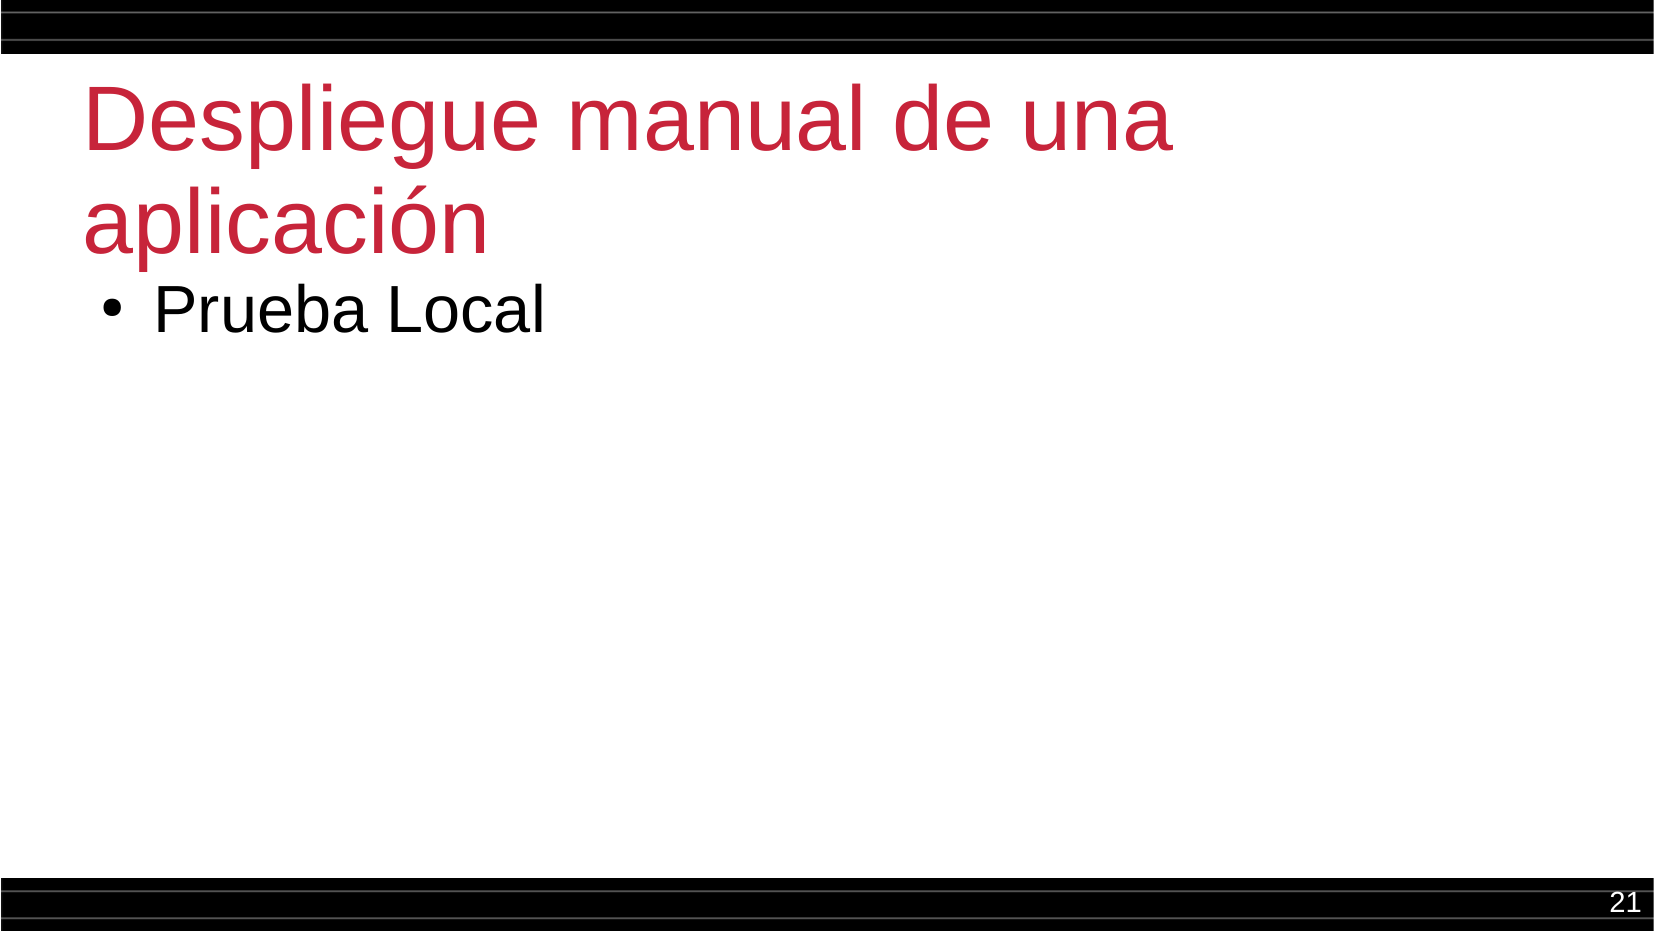

# Despliegue manual de una aplicación
Prueba Local